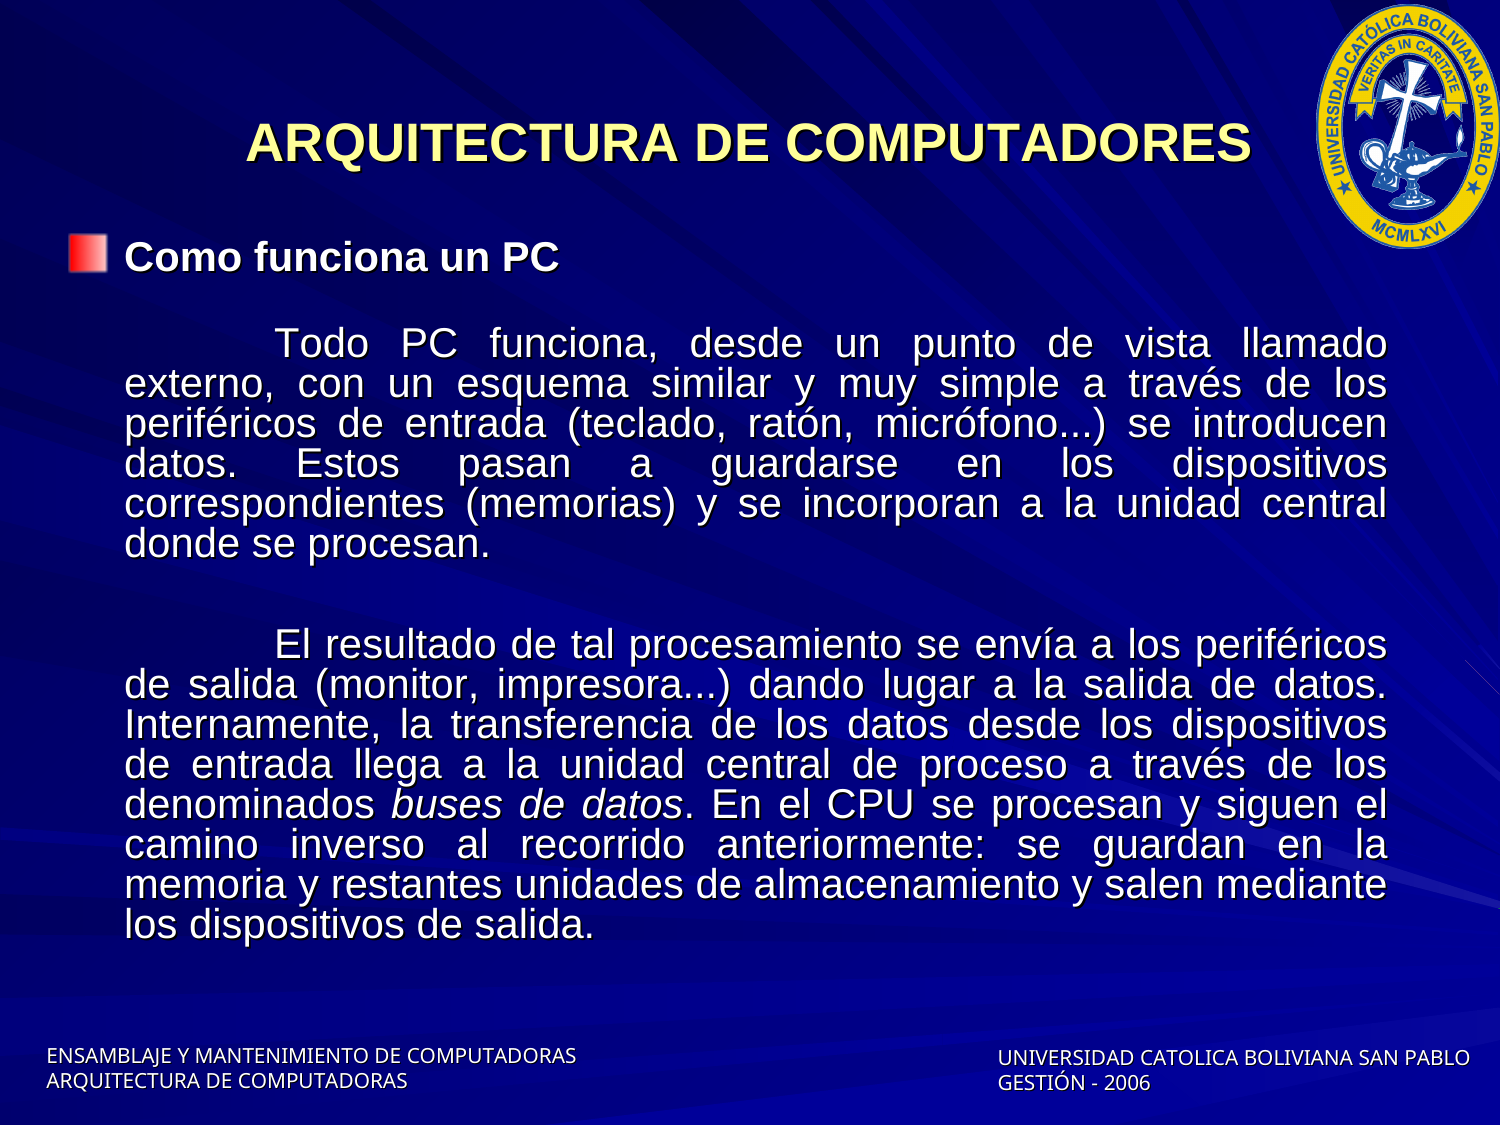

# ARQUITECTURA DE COMPUTADORES
Como funciona un PC
		Todo PC funciona, desde un punto de vista llamado externo, con un esquema similar y muy simple a través de los periféricos de entrada (teclado, ratón, micrófono...) se introducen datos. Estos pasan a guardarse en los dispositivos correspondientes (memorias) y se incorporan a la unidad central donde se procesan.
		El resultado de tal procesamiento se envía a los periféricos de salida (monitor, impresora...) dando lugar a la salida de datos. Internamente, la transferencia de los datos desde los dispositivos de entrada llega a la unidad central de proceso a través de los denominados buses de datos. En el CPU se procesan y siguen el camino inverso al recorrido anteriormente: se guardan en la memoria y restantes unidades de almacenamiento y salen mediante los dispositivos de salida.